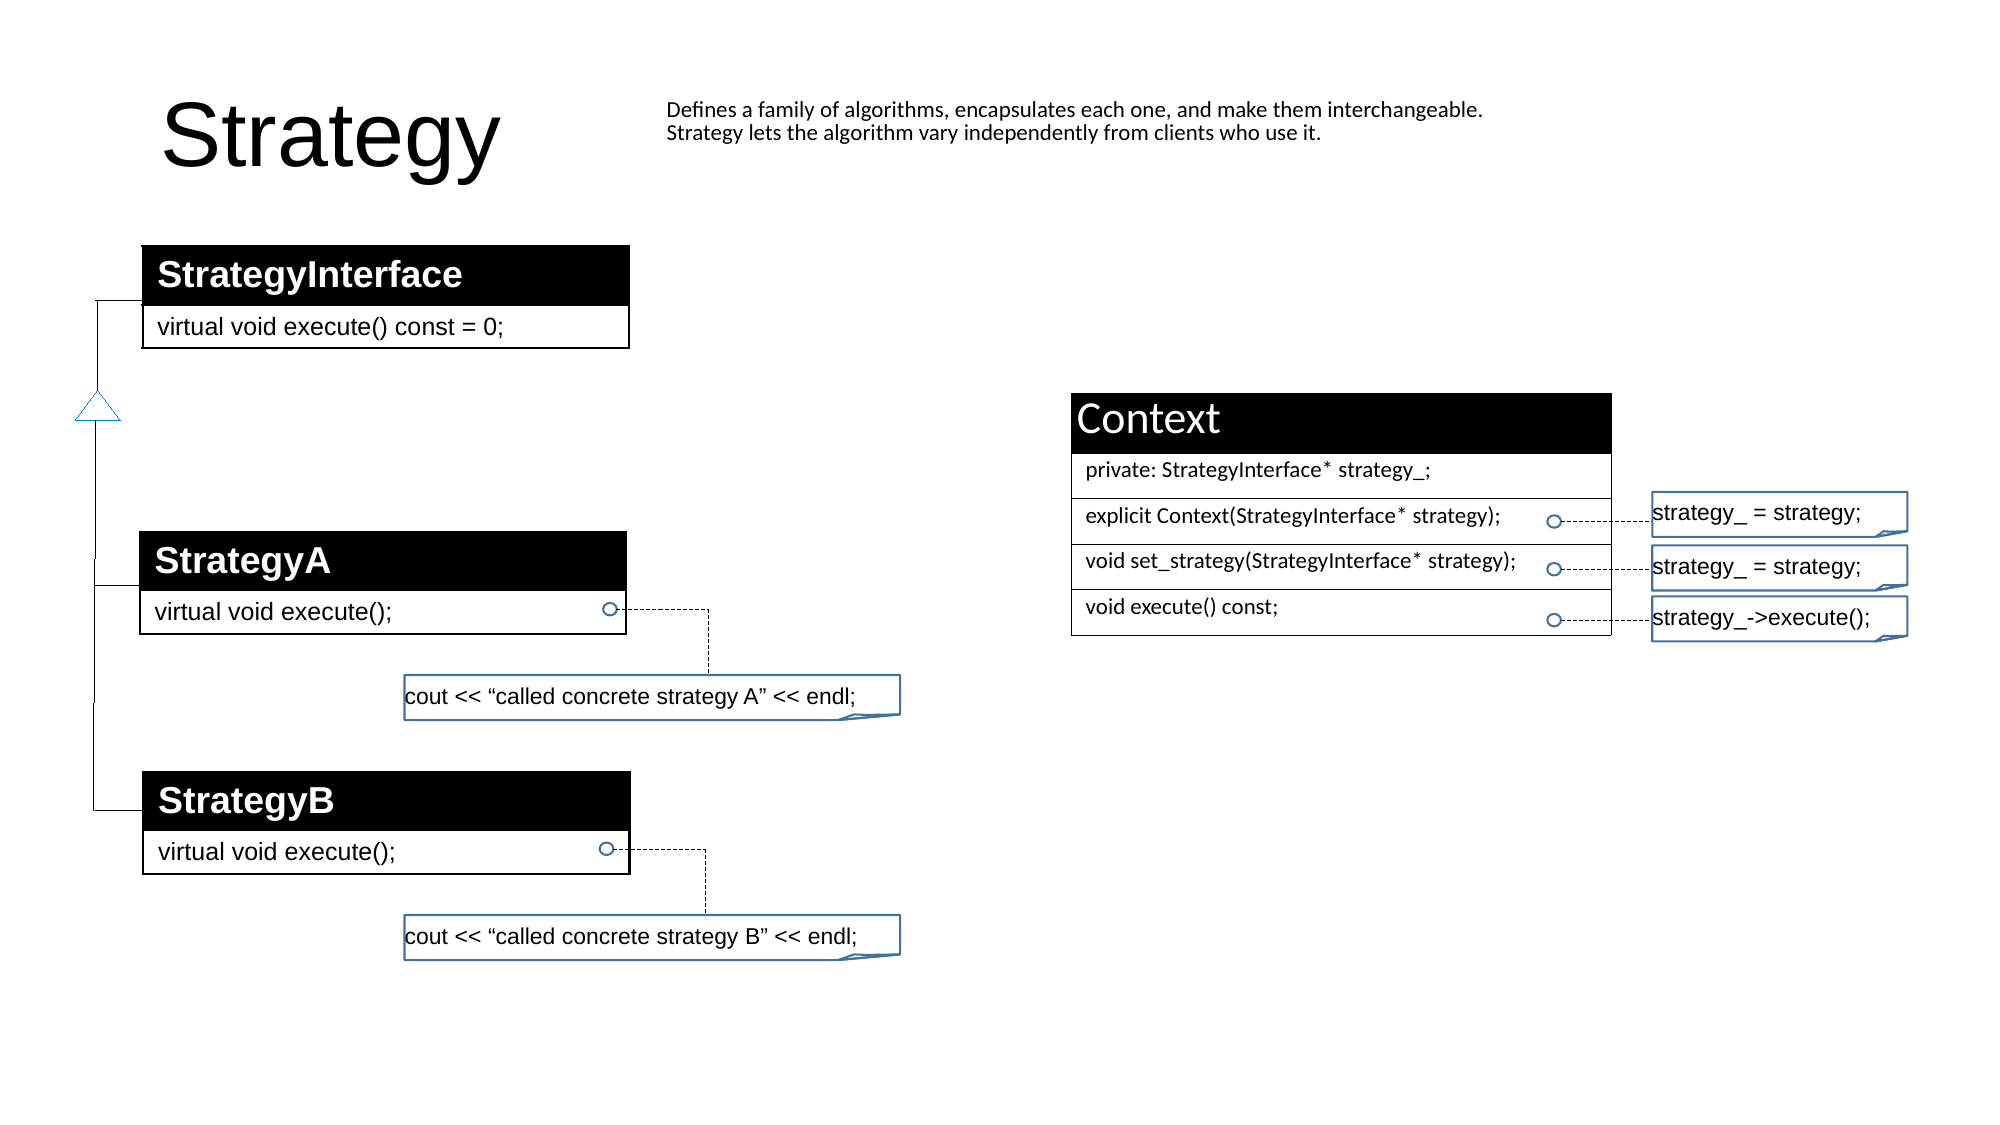

# Strategy
Defines a family of algorithms, encapsulates each one, and make them interchangeable. Strategy lets the algorithm vary independently from clients who use it.
| StrategyInterface |
| --- |
| virtual void execute() const = 0; |
| Context |
| --- |
| private: StrategyInterface\* strategy\_; |
| explicit Context(StrategyInterface\* strategy); |
| void set\_strategy(StrategyInterface\* strategy); |
| void execute() const; |
strategy_ = strategy;
| StrategyA |
| --- |
| virtual void execute(); |
strategy_ = strategy;
strategy_->execute();
cout << “called concrete strategy A” << endl;
| StrategyB |
| --- |
| virtual void execute(); |
cout << “called concrete strategy B” << endl;